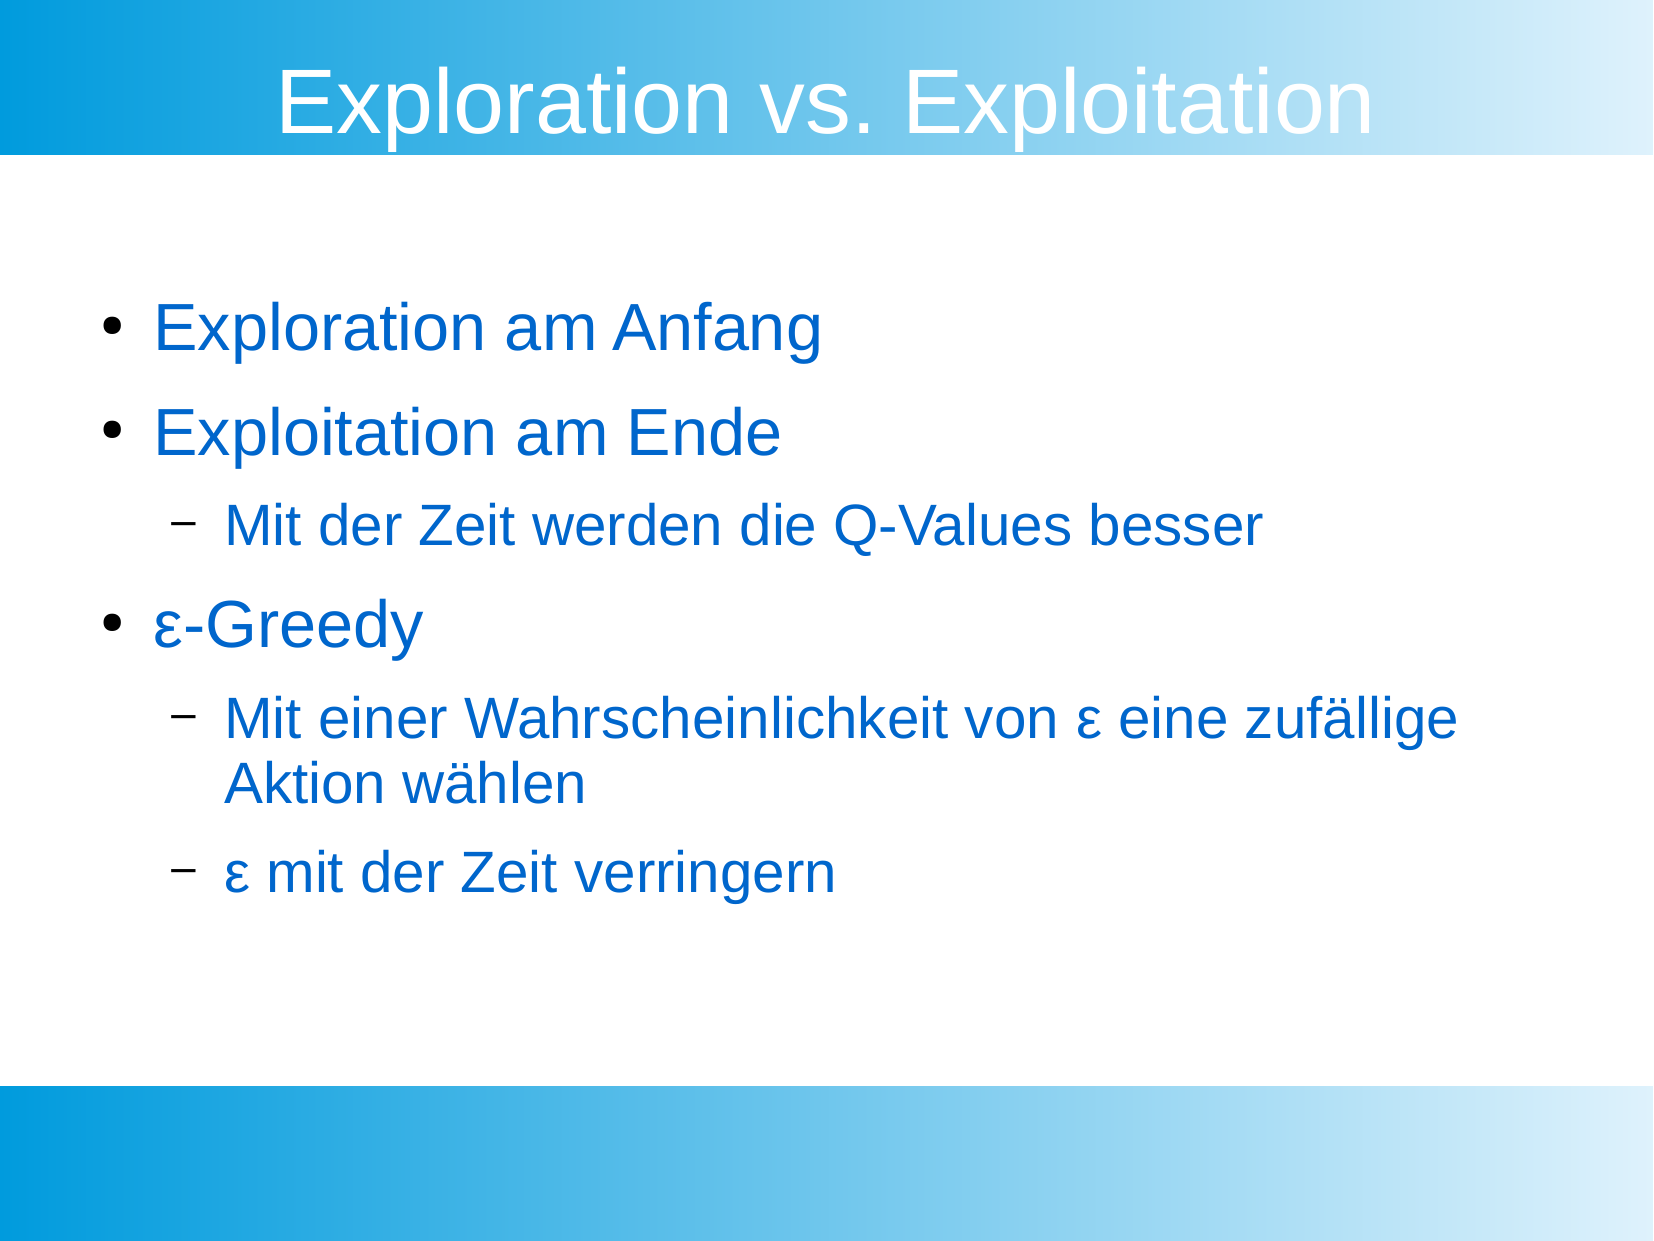

# Exploration vs. Exploitation
Exploration am Anfang
Exploitation am Ende
Mit der Zeit werden die Q-Values besser
ε-Greedy
Mit einer Wahrscheinlichkeit von ε eine zufällige Aktion wählen
ε mit der Zeit verringern